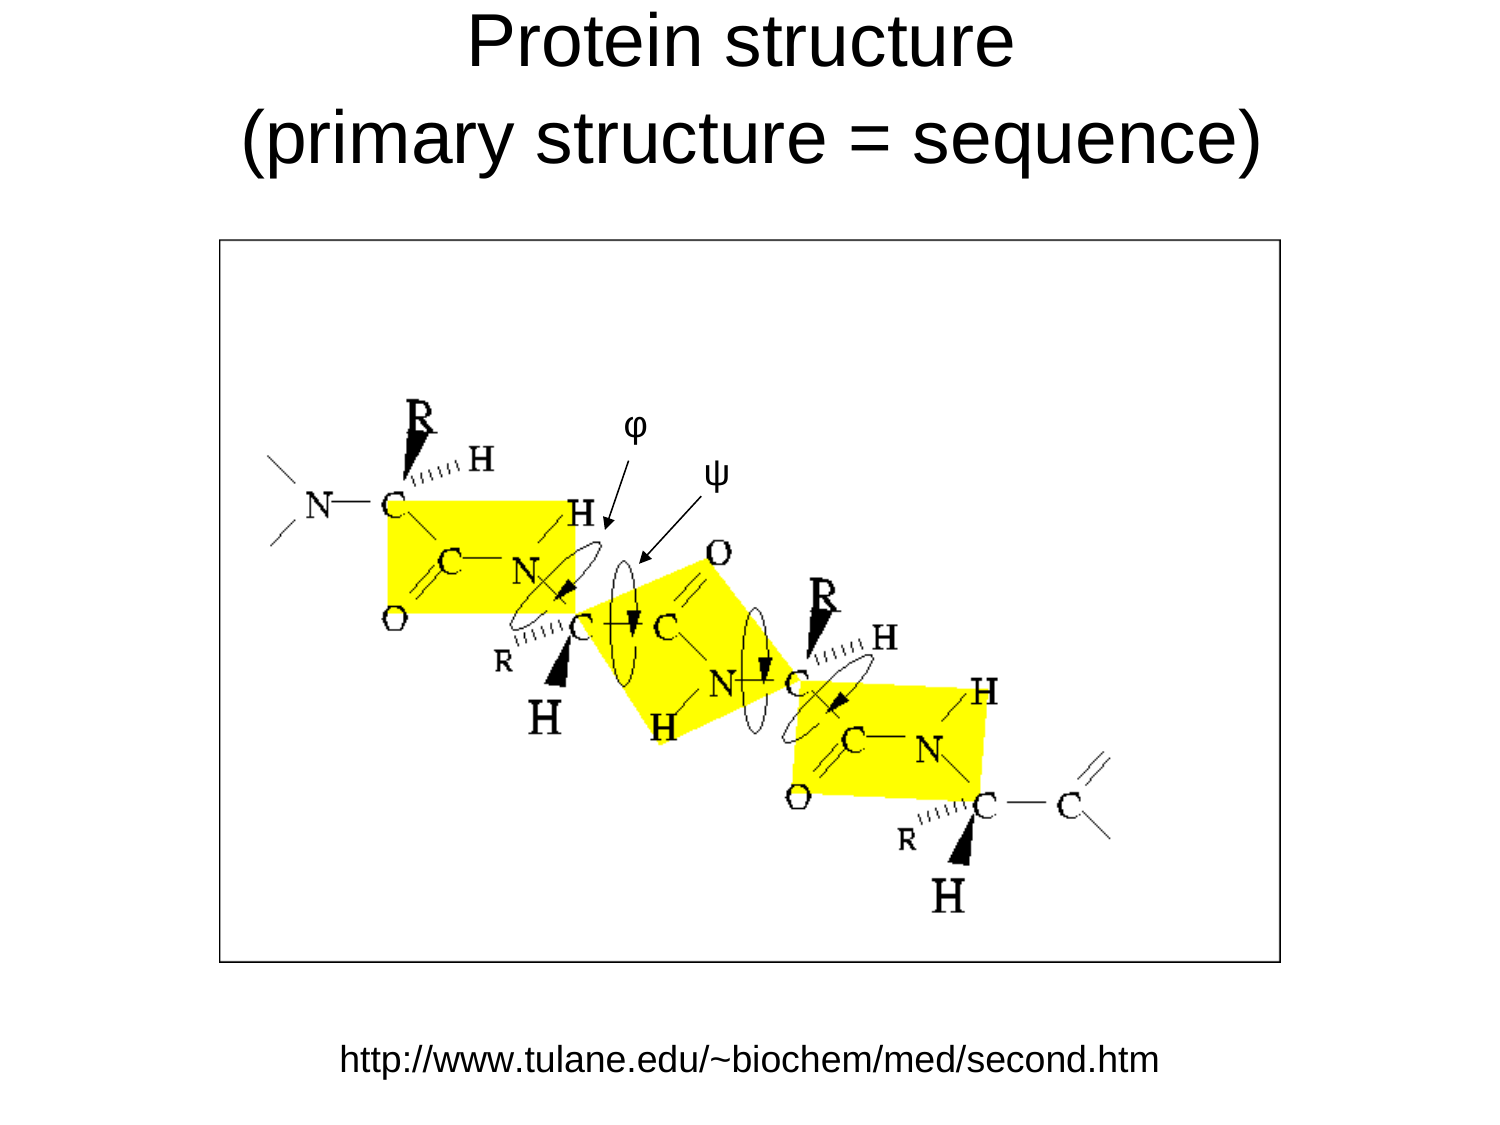

# Protein structure (primary structure = sequence)‏
φ
ψ
http://www.tulane.edu/~biochem/med/second.htm